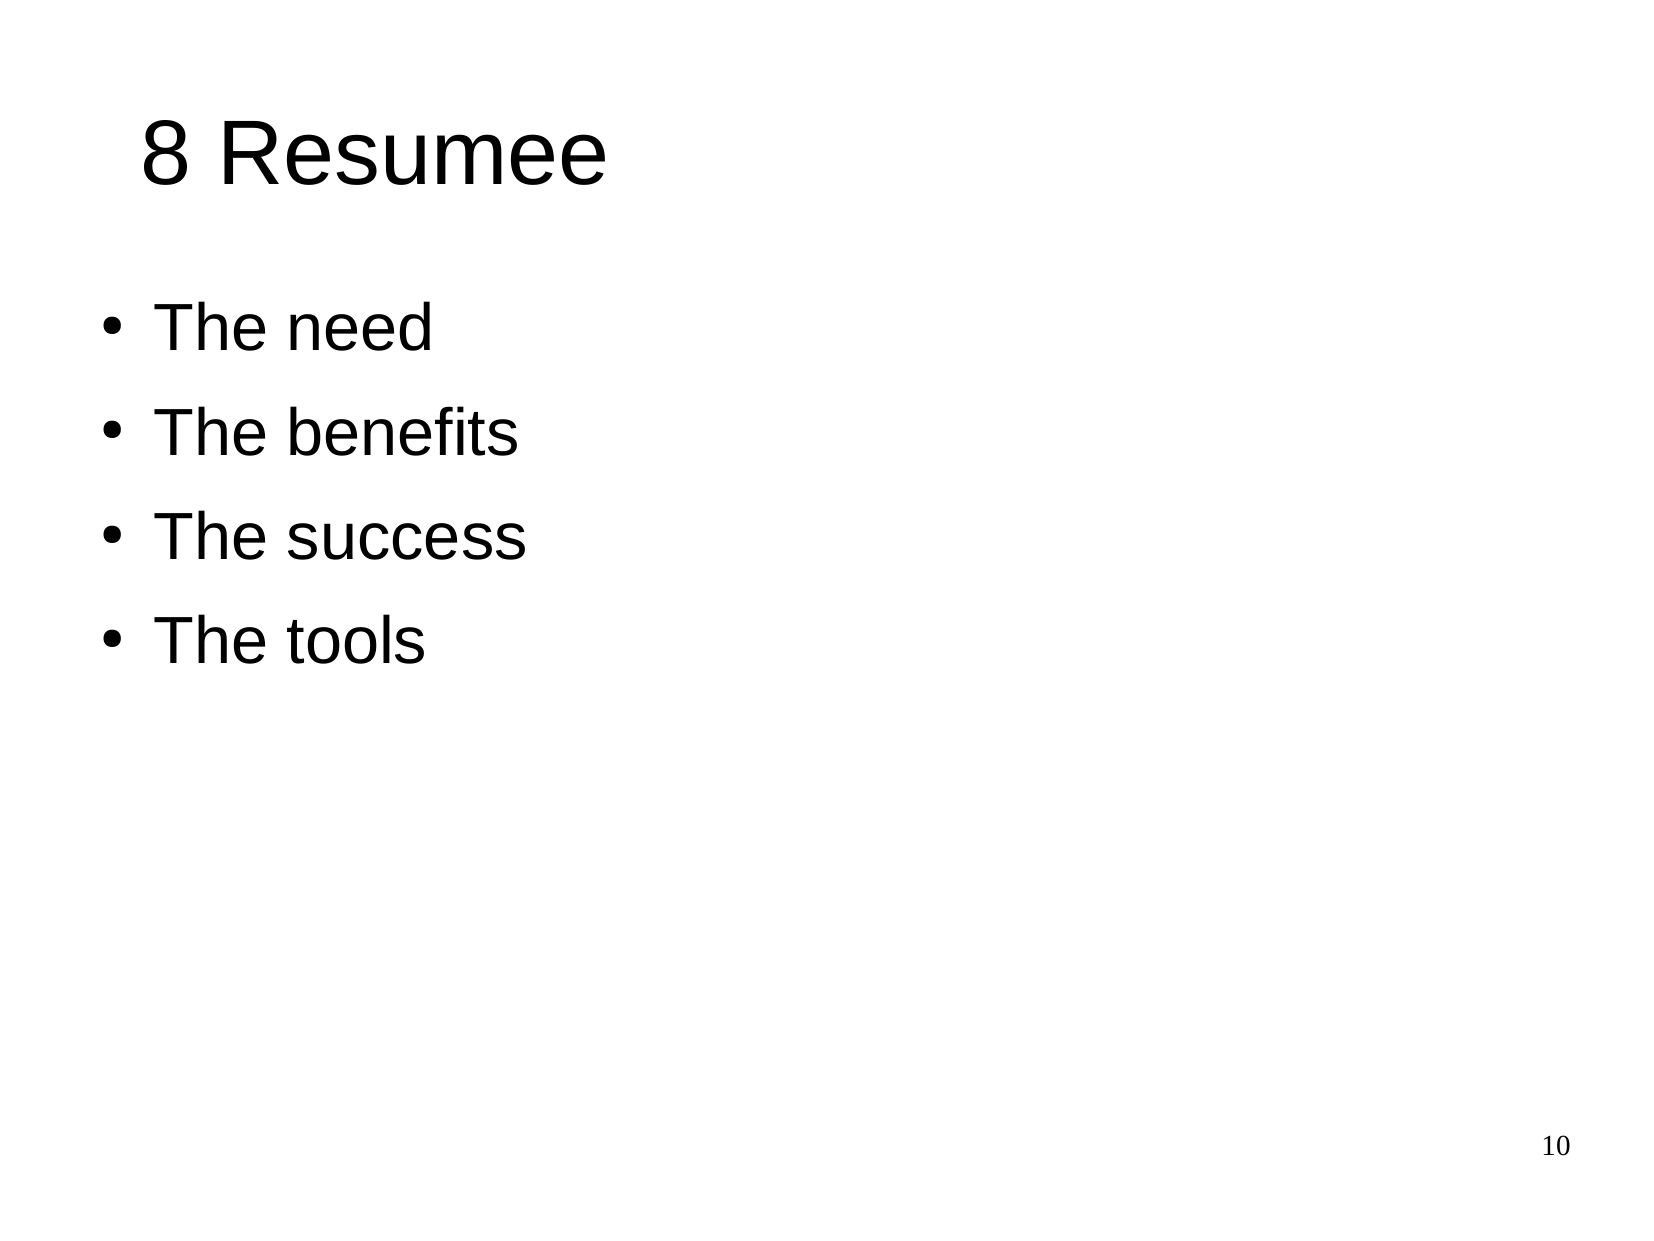

# 8 Resumee
The need
The benefits
The success
The tools
10